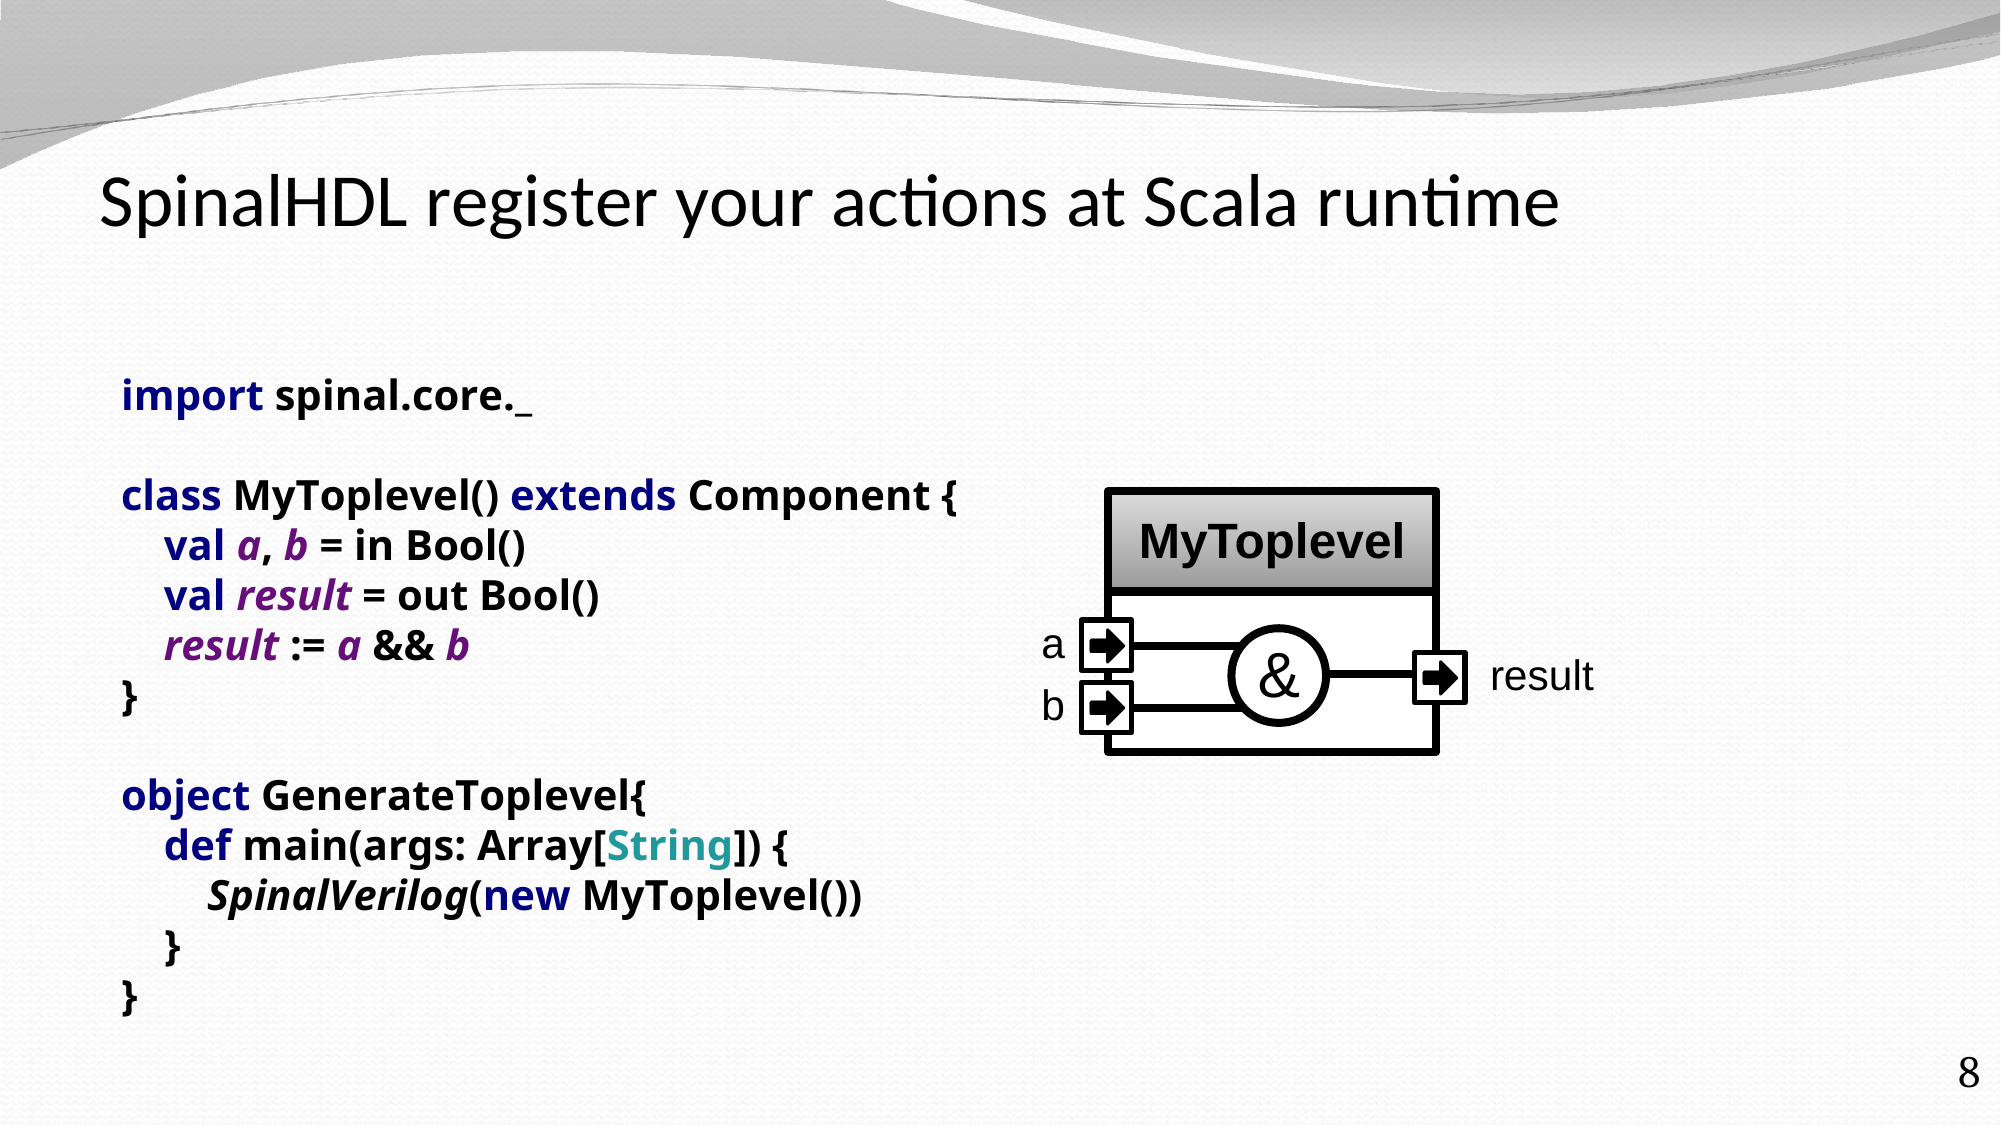

# SpinalHDL register your actions at Scala runtime
import spinal.core._
class MyToplevel() extends Component {
 val a, b = in Bool()
 val result = out Bool()
 result := a && b
}
object GenerateToplevel{
 def main(args: Array[String]) {
 SpinalVerilog(new MyToplevel())
 }
}